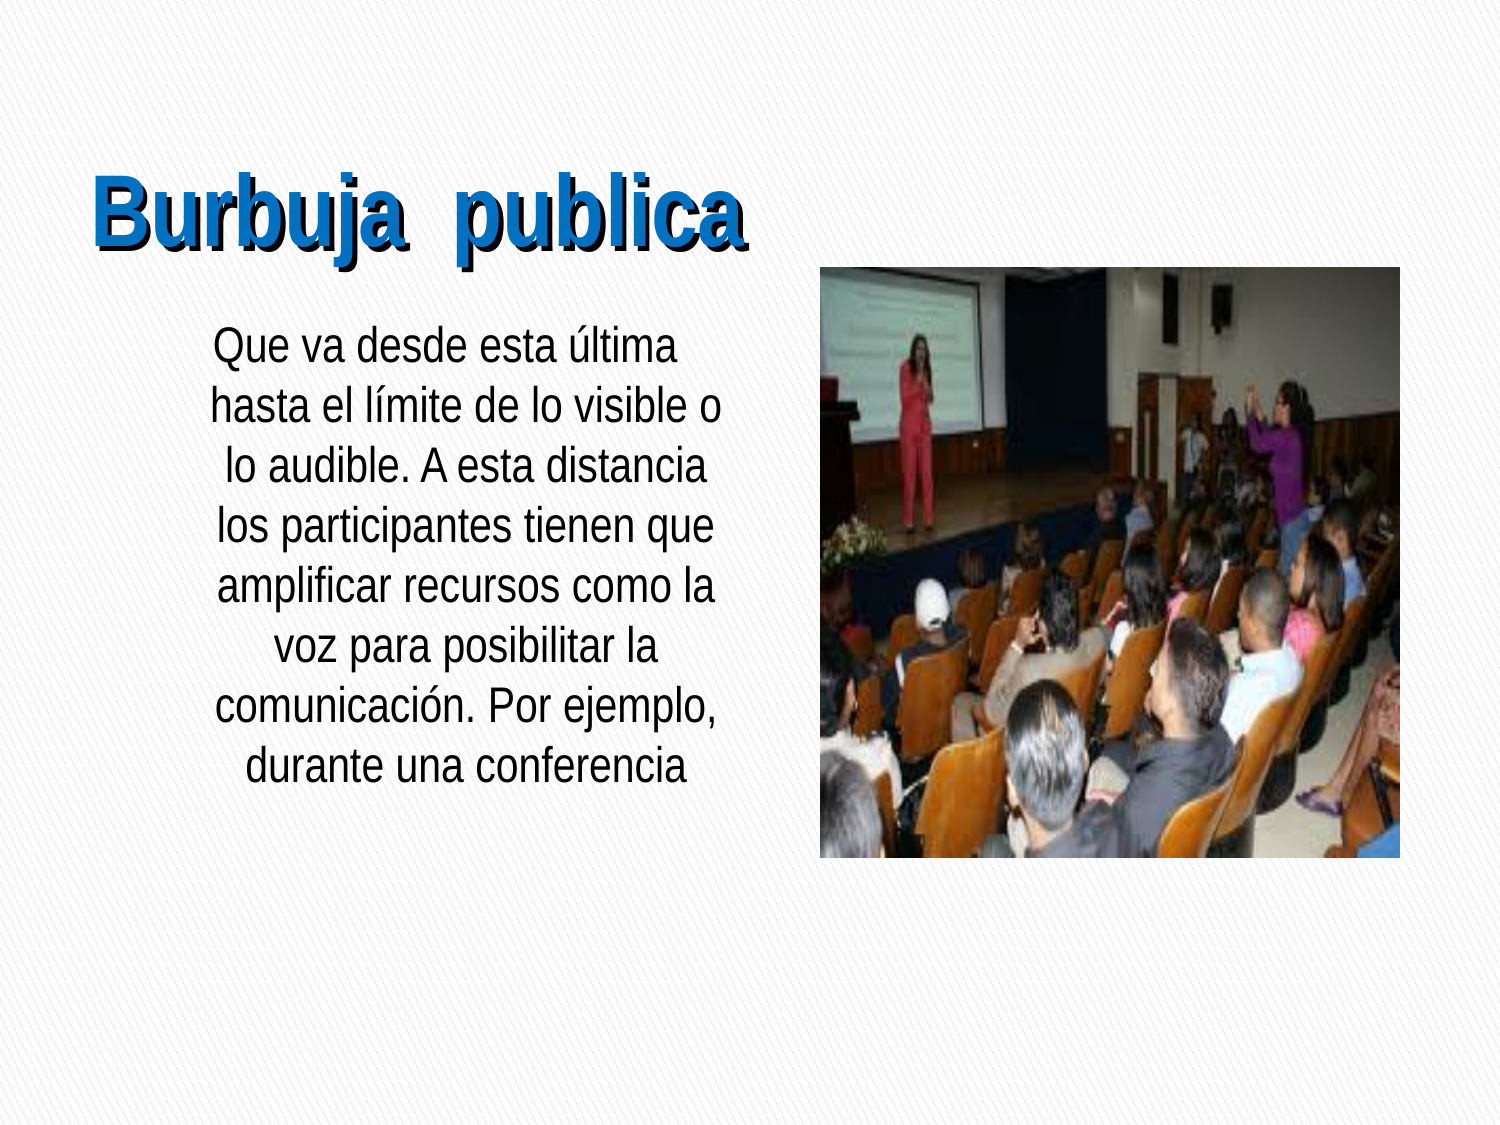

# Burbuja publica
Que va desde esta última hasta el límite de lo visible o lo audible. A esta distancia los participantes tienen que amplificar recursos como la voz para posibilitar la comunicación. Por ejemplo, durante una conferencia